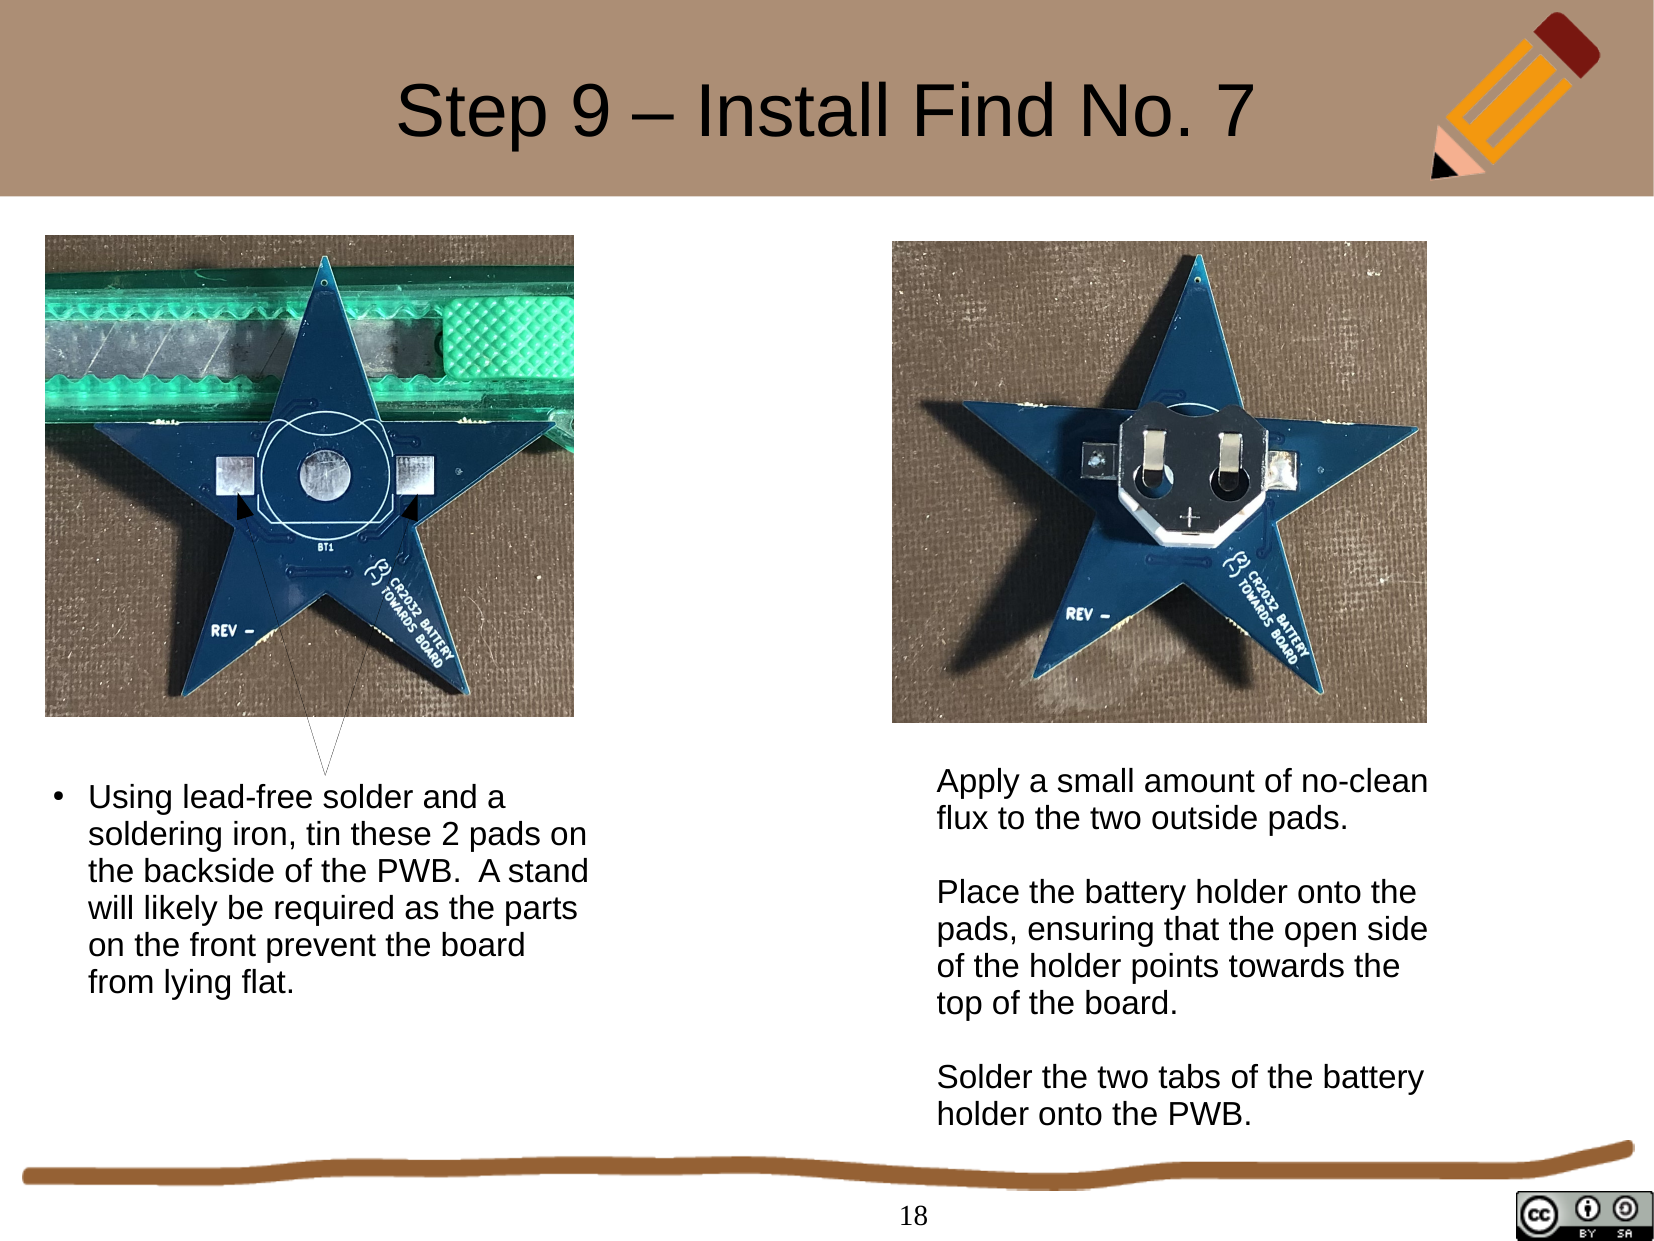

# Step 9 – Install Find No. 7
Apply a small amount of no-clean flux to the two outside pads.
Place the battery holder onto the pads, ensuring that the open side of the holder points towards the top of the board.
Solder the two tabs of the battery holder onto the PWB.
Using lead-free solder and a soldering iron, tin these 2 pads on the backside of the PWB. A stand will likely be required as the parts on the front prevent the board from lying flat.
18